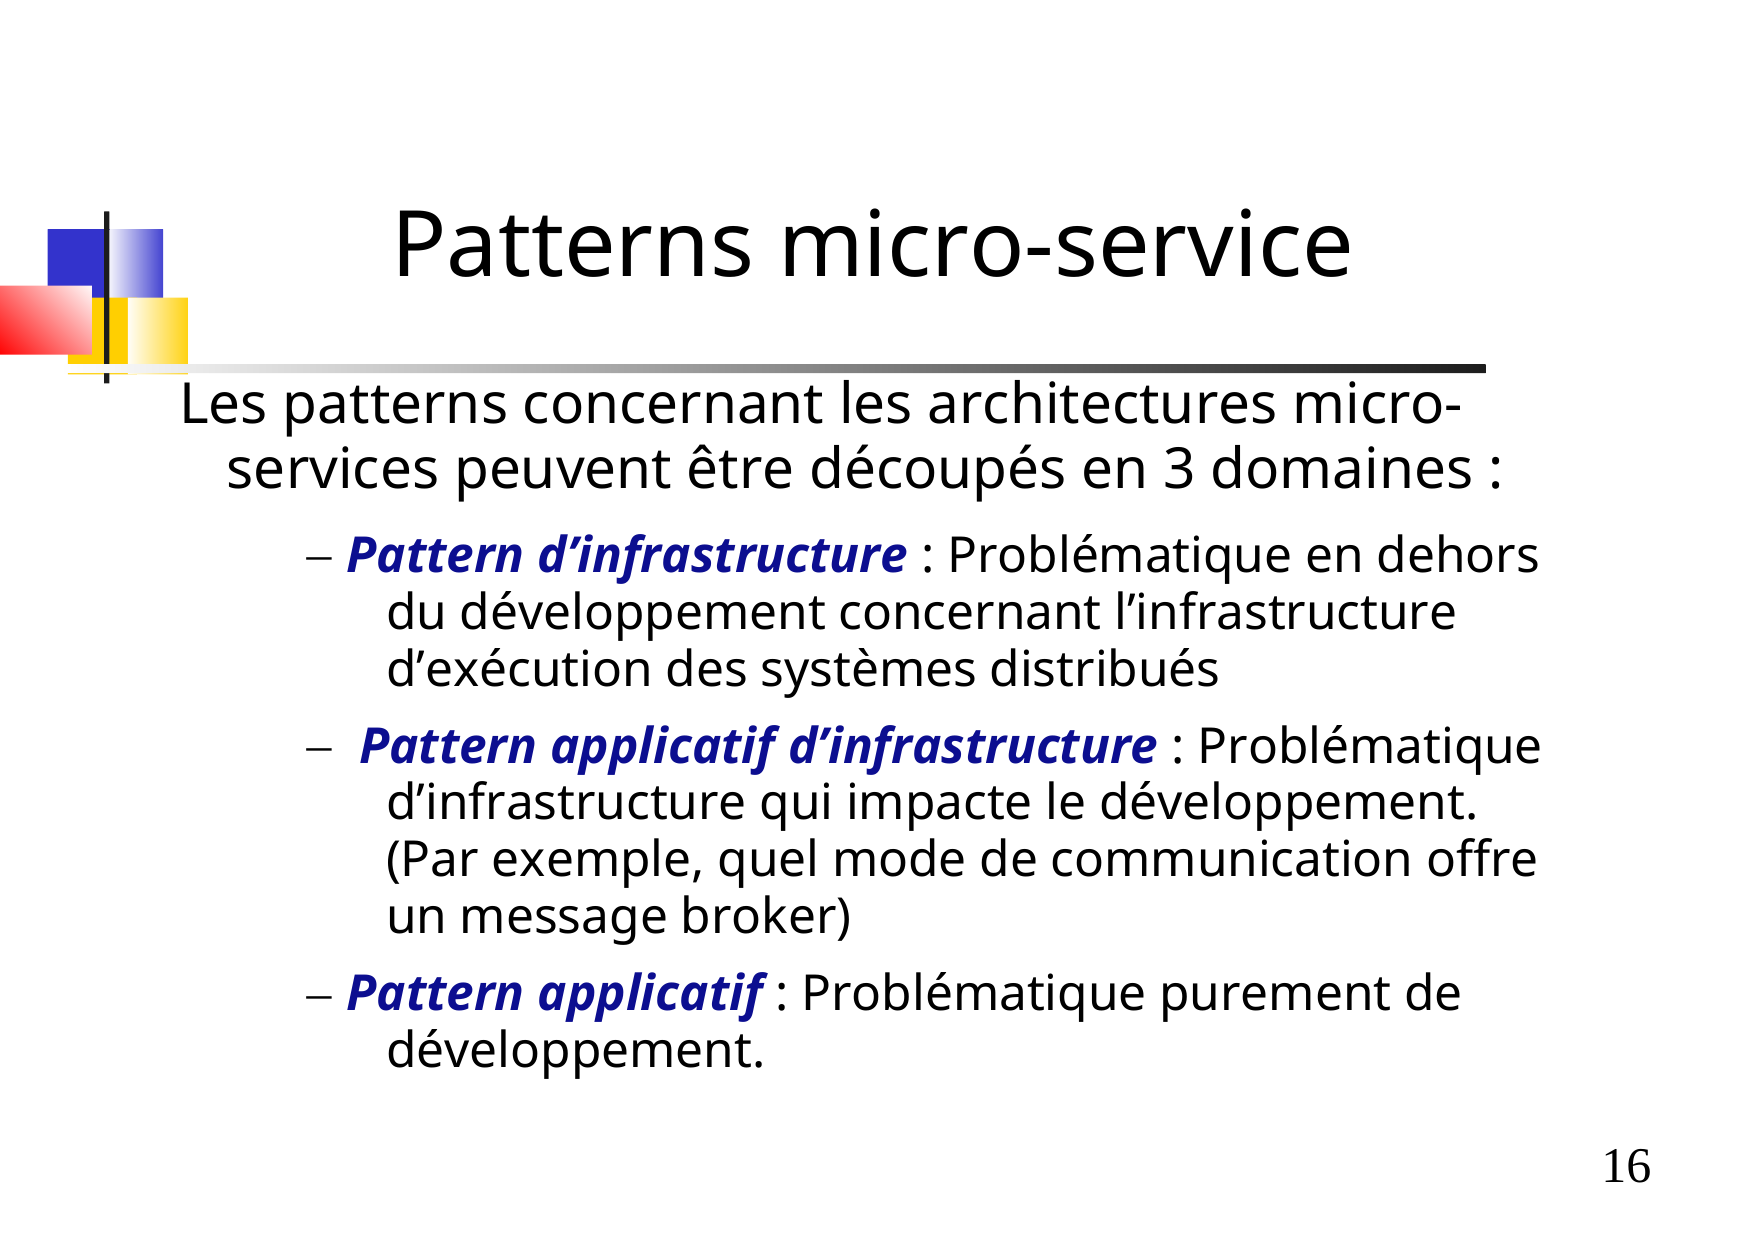

# Patterns micro-service
Les patterns concernant les architectures micro-services peuvent être découpés en 3 domaines :
Pattern d’infrastructure : Problématique en dehors du développement concernant l’infrastructure d’exécution des systèmes distribués
 Pattern applicatif d’infrastructure : Problématique d’infrastructure qui impacte le développement.
(Par exemple, quel mode de communication offre un message broker)
Pattern applicatif : Problématique purement de développement.